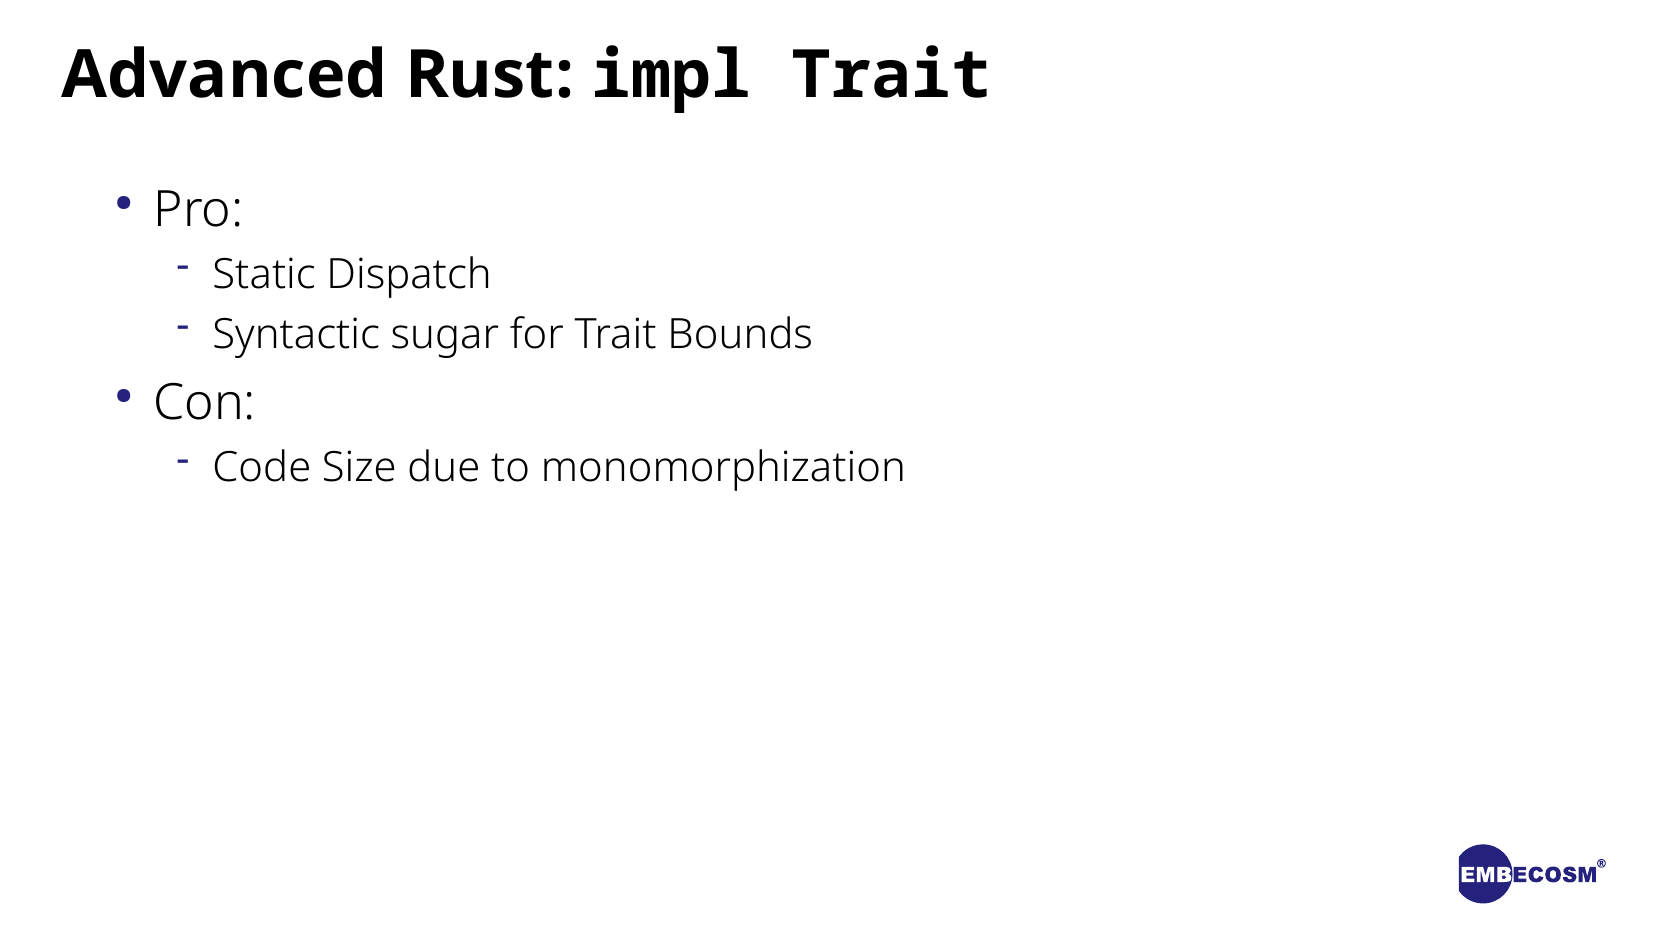

# Advanced Rust: impl Trait
Pro:
Static Dispatch
Syntactic sugar for Trait Bounds
Con:
Code Size due to monomorphization